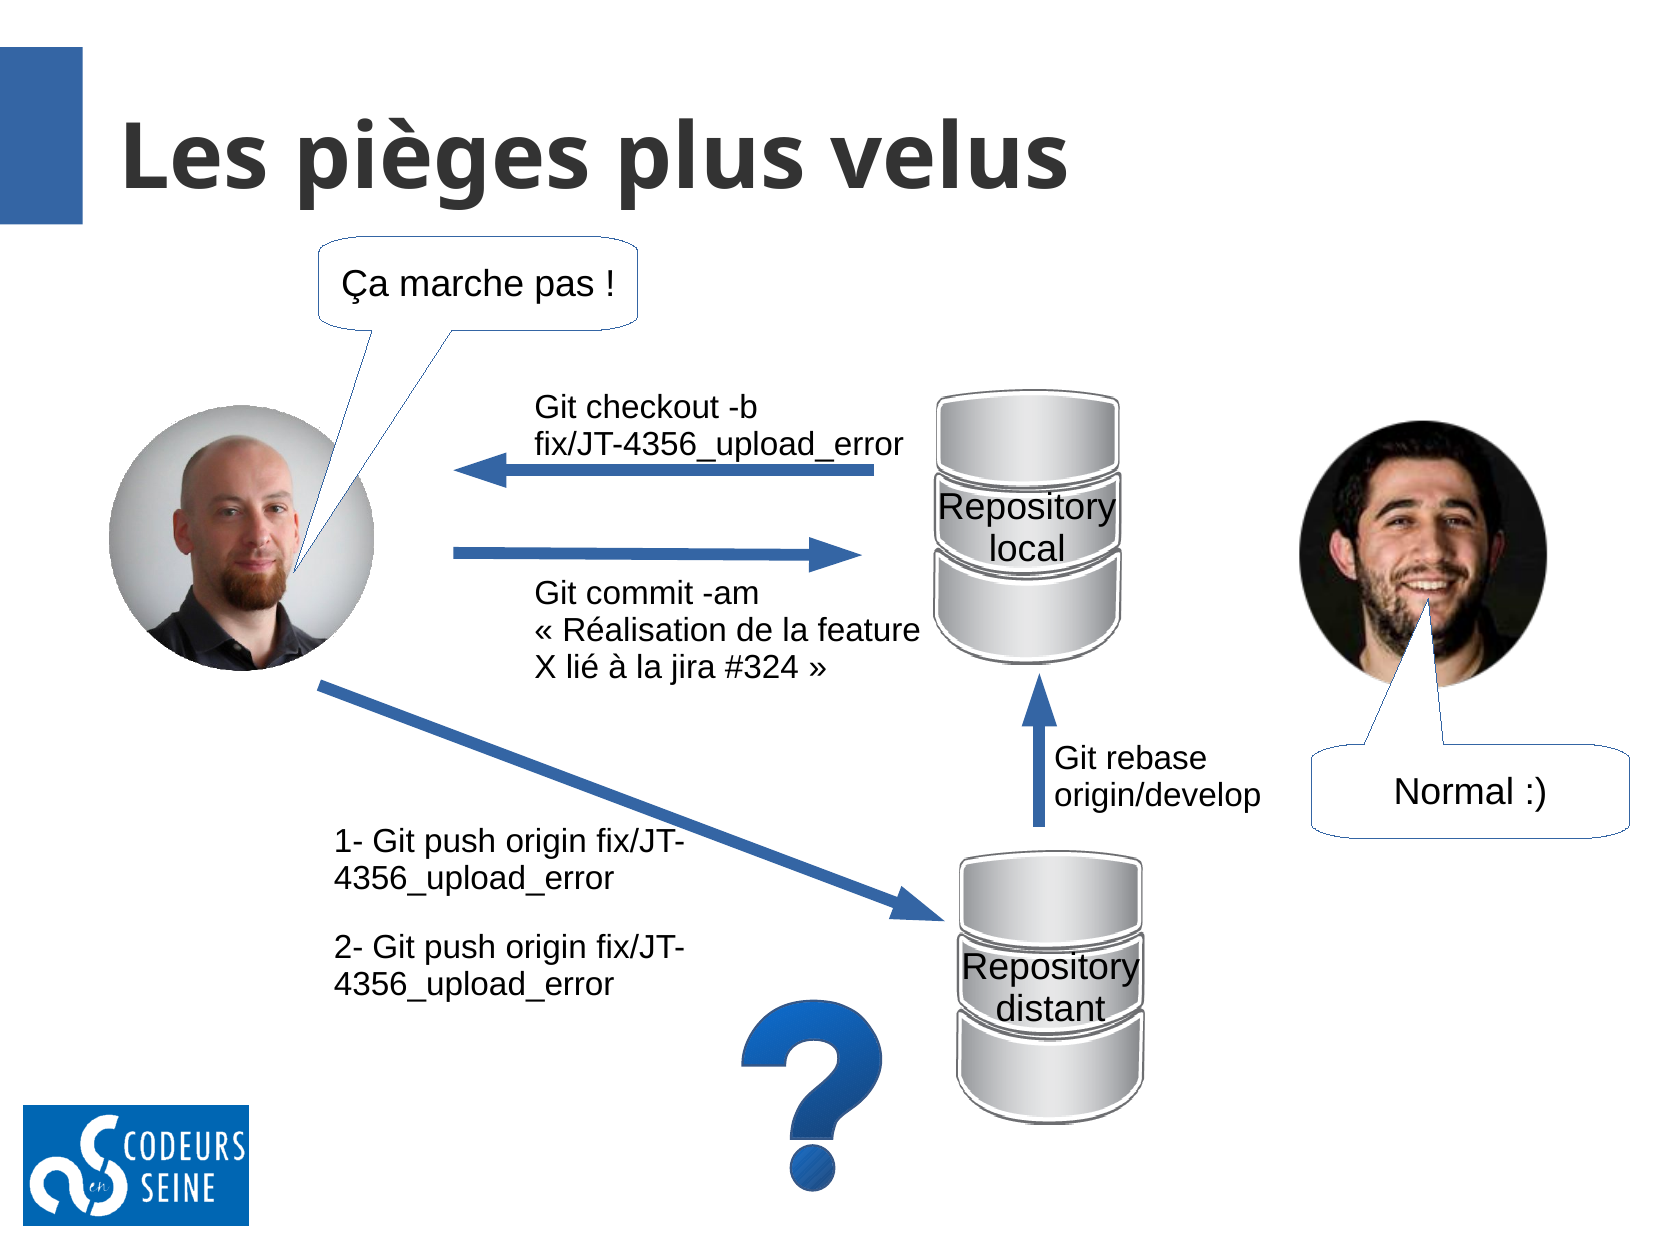

# Les pièges plus velus
Ça marche pas !
Git checkout -b
fix/JT-4356_upload_error
Repository
local
Git commit -am
« Réalisation de la feature X lié à la jira #324 »
Git rebase
origin/develop
Normal :)
1- Git push origin fix/JT-4356_upload_error
Repository
distant
2- Git push origin fix/JT-4356_upload_error